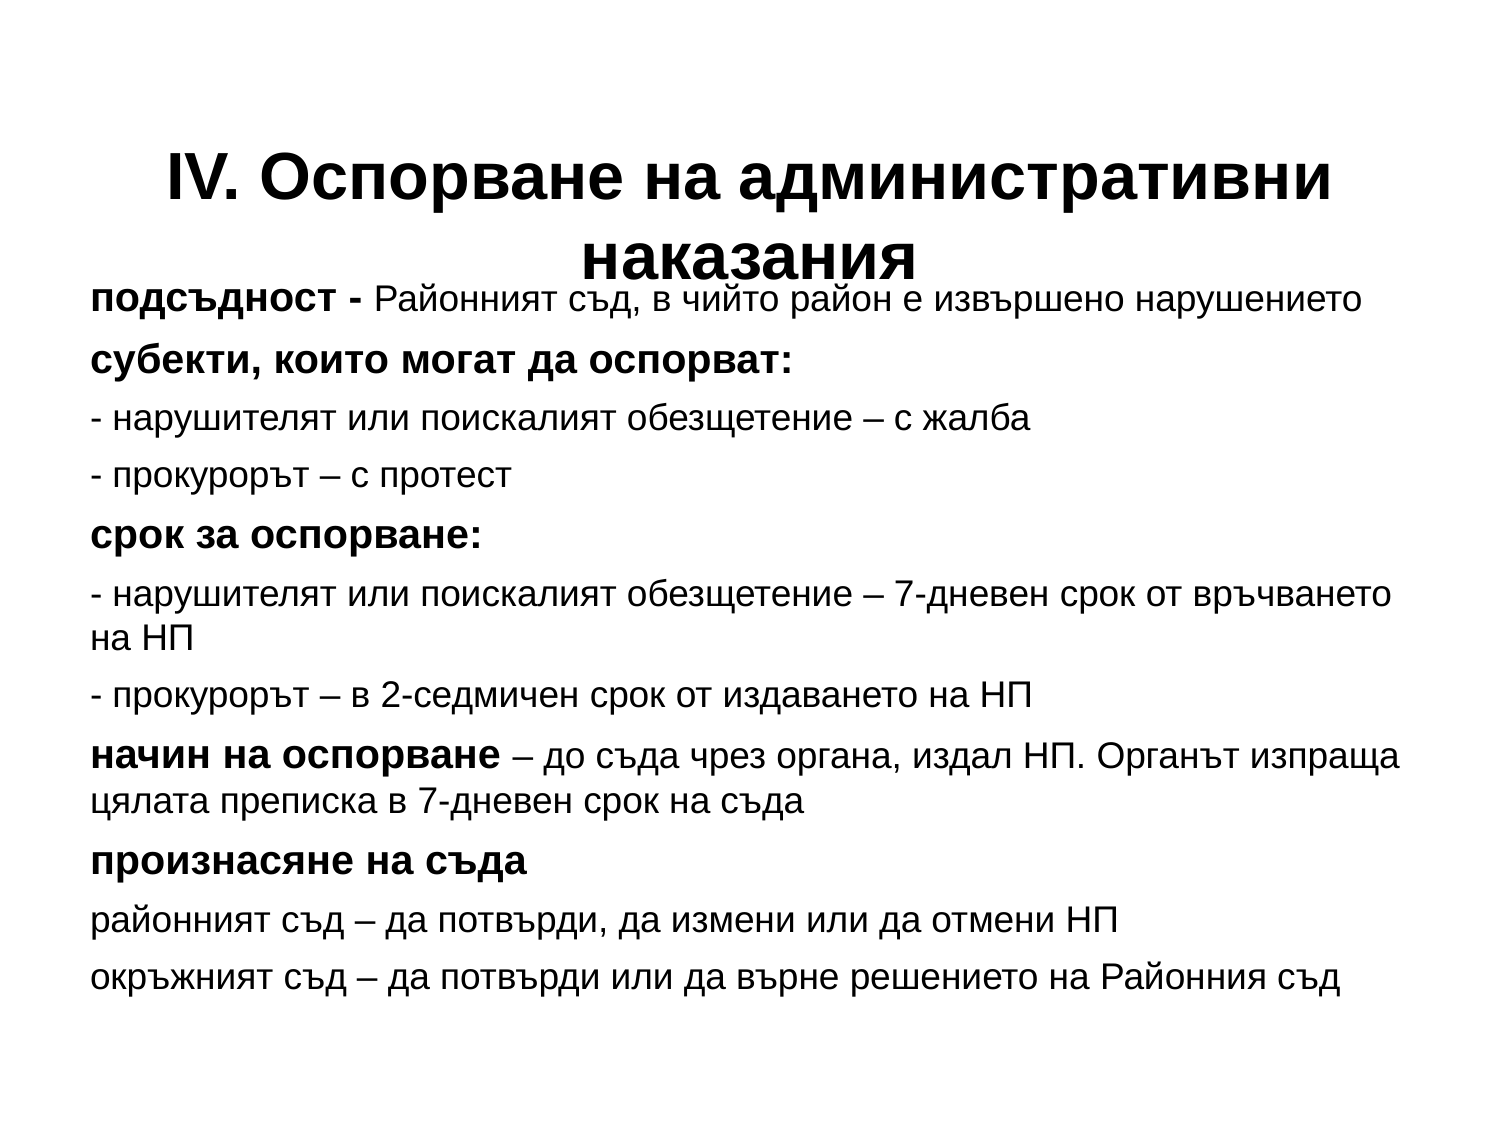

# ІV. Оспорване на административни наказания
подсъдност - Районният съд, в чийто район е извършено нарушението
субекти, които могат да оспорват:
- нарушителят или поискалият обезщетение – с жалба
- прокурорът – с протест
срок за оспорване:
- нарушителят или поискалият обезщетение – 7-дневен срок от връчването на НП
- прокурорът – в 2-седмичен срок от издаването на НП
начин на оспорване – до съда чрез органа, издал НП. Органът изпраща цялата преписка в 7-дневен срок на съда
произнасяне на съда
районният съд – да потвърди, да измени или да отмени НП
окръжният съд – да потвърди или да върне решението на Районния съд